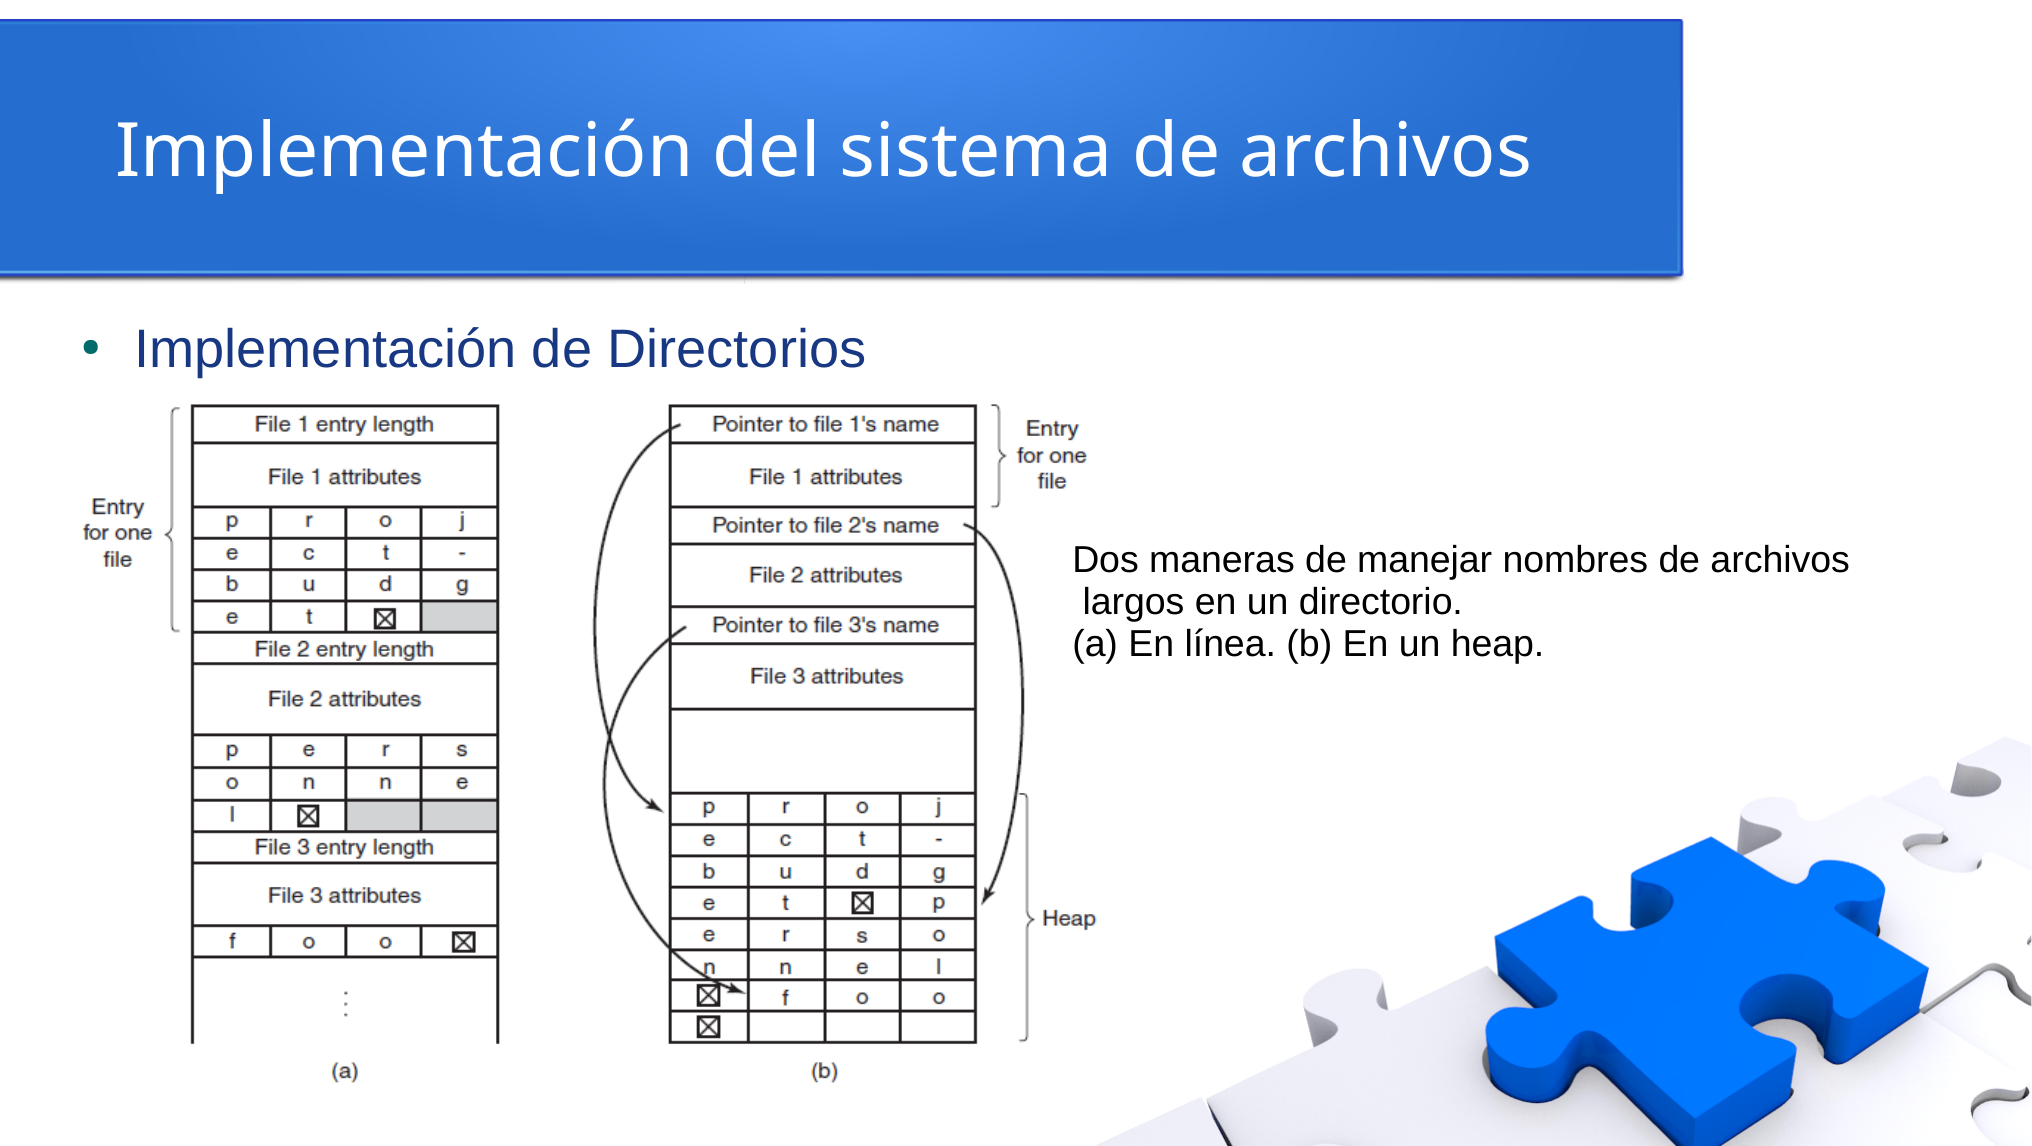

# Implementación del sistema de archivos
Implementación de Directorios
Dos maneras de manejar nombres de archivos
 largos en un directorio.
(a) En línea. (b) En un heap.